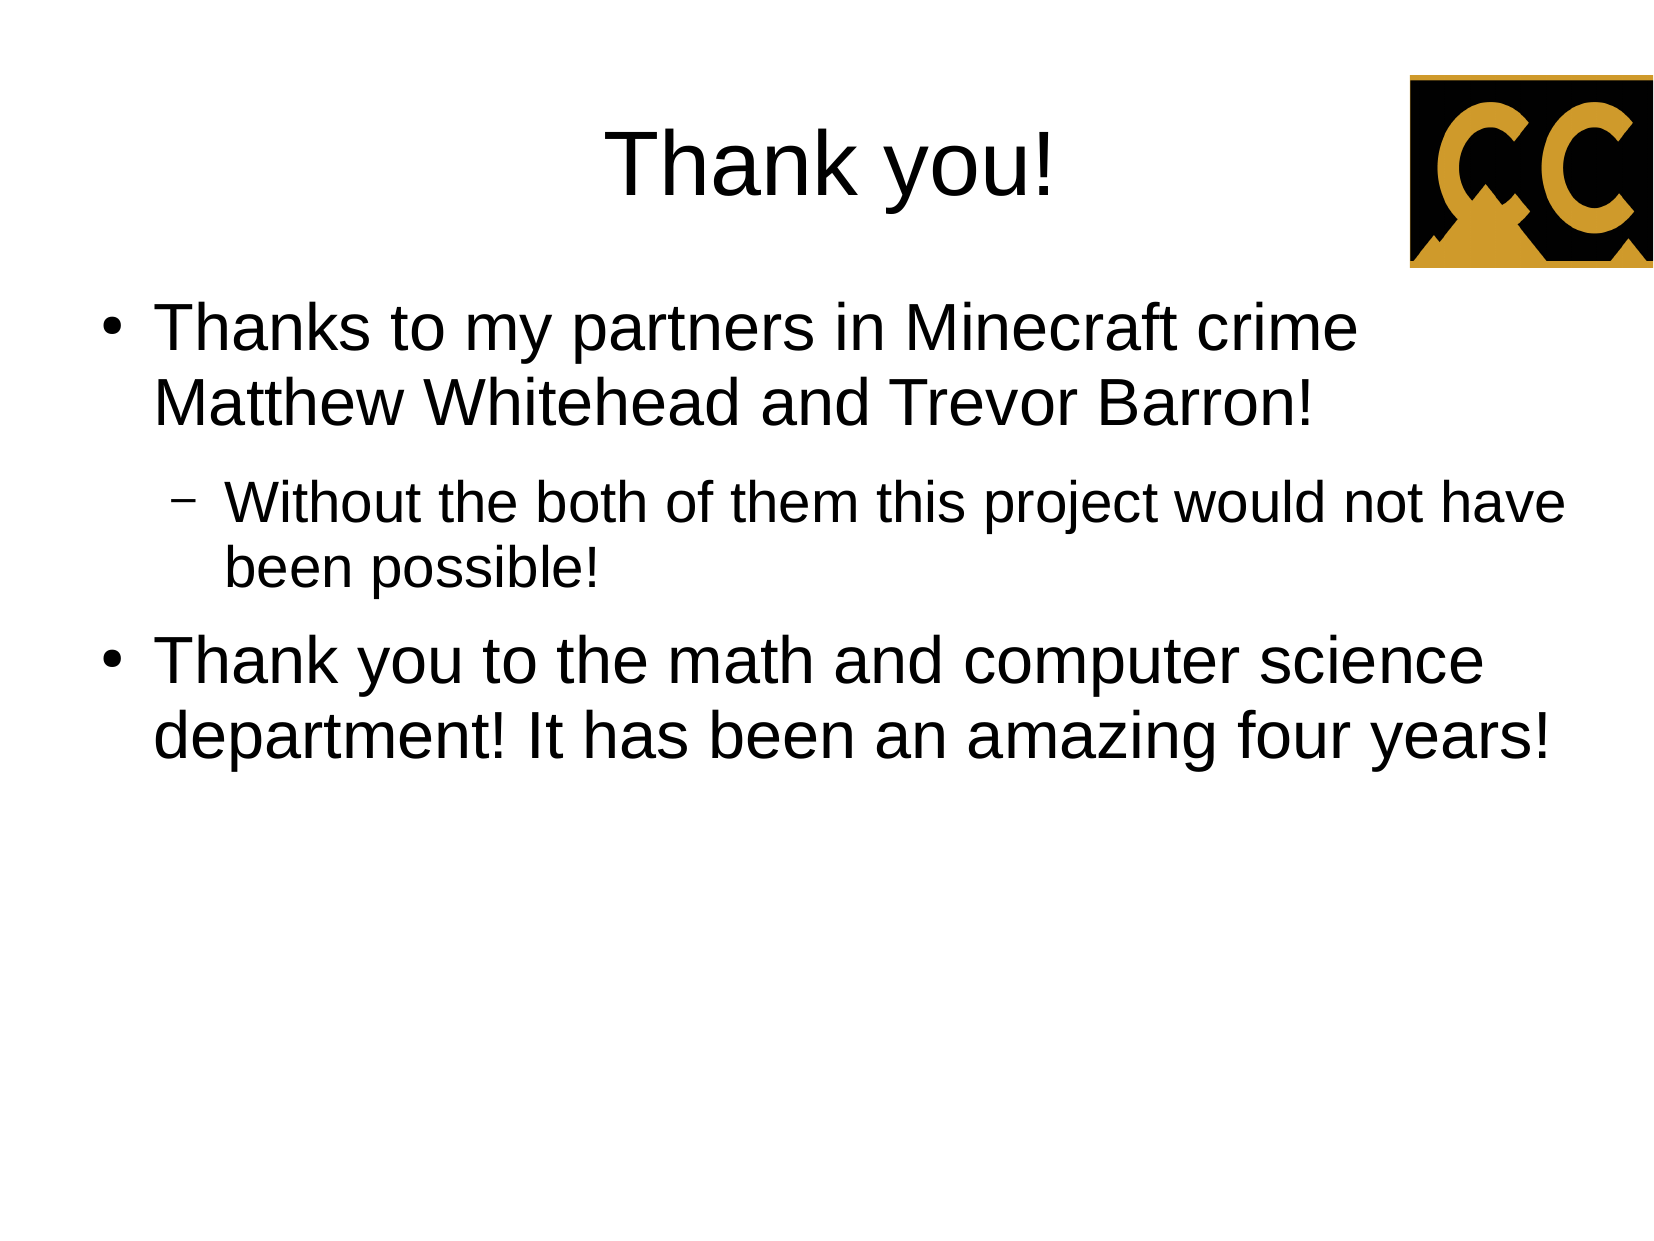

# Thank you!
Thanks to my partners in Minecraft crime Matthew Whitehead and Trevor Barron!
Without the both of them this project would not have been possible!
Thank you to the math and computer science department! It has been an amazing four years!